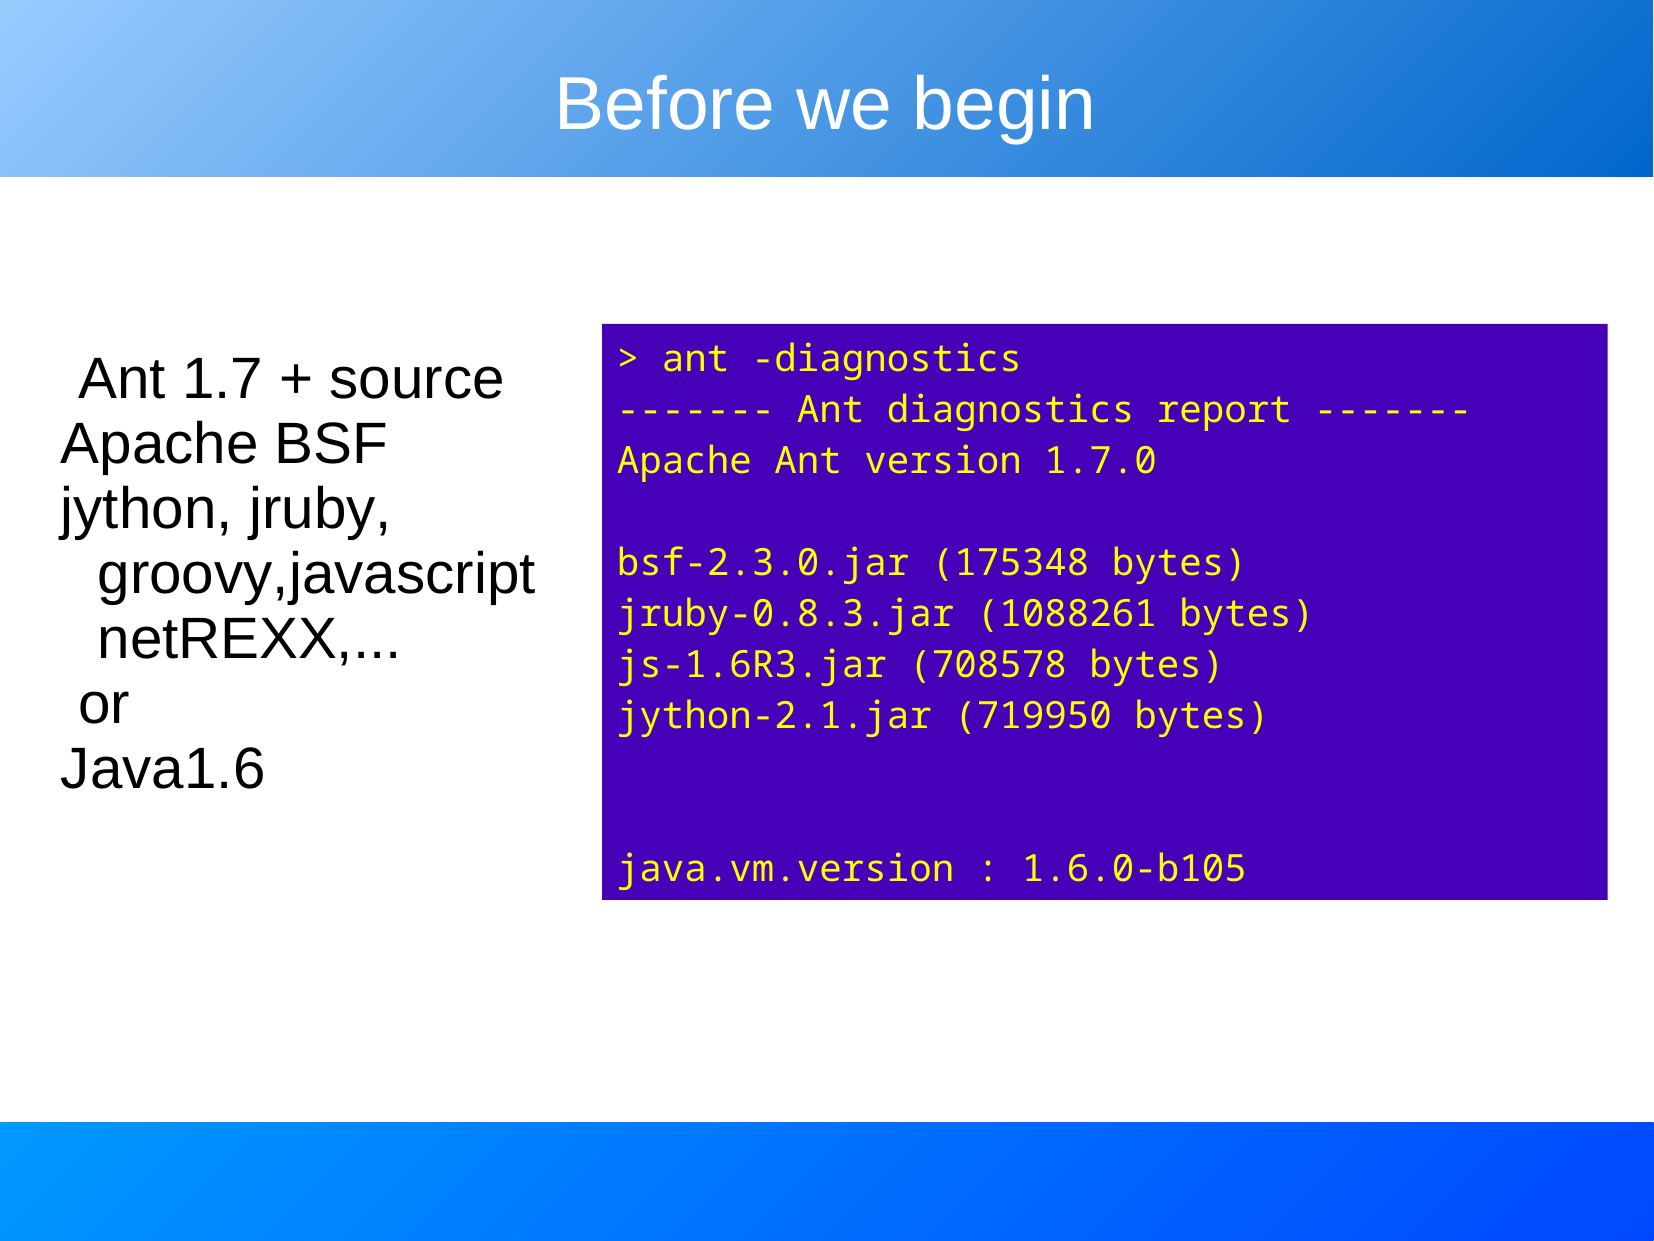

# Before we begin
> ant -diagnostics
------- Ant diagnostics report -------
Apache Ant version 1.7.0
bsf-2.3.0.jar (175348 bytes)
jruby-0.8.3.jar (1088261 bytes)
js-1.6R3.jar (708578 bytes)
jython-2.1.jar (719950 bytes)
java.vm.version : 1.6.0-b105
Ant 1.7 + source
Apache BSF
jython, jruby, groovy,javascript netREXX,...
or
Java1.6